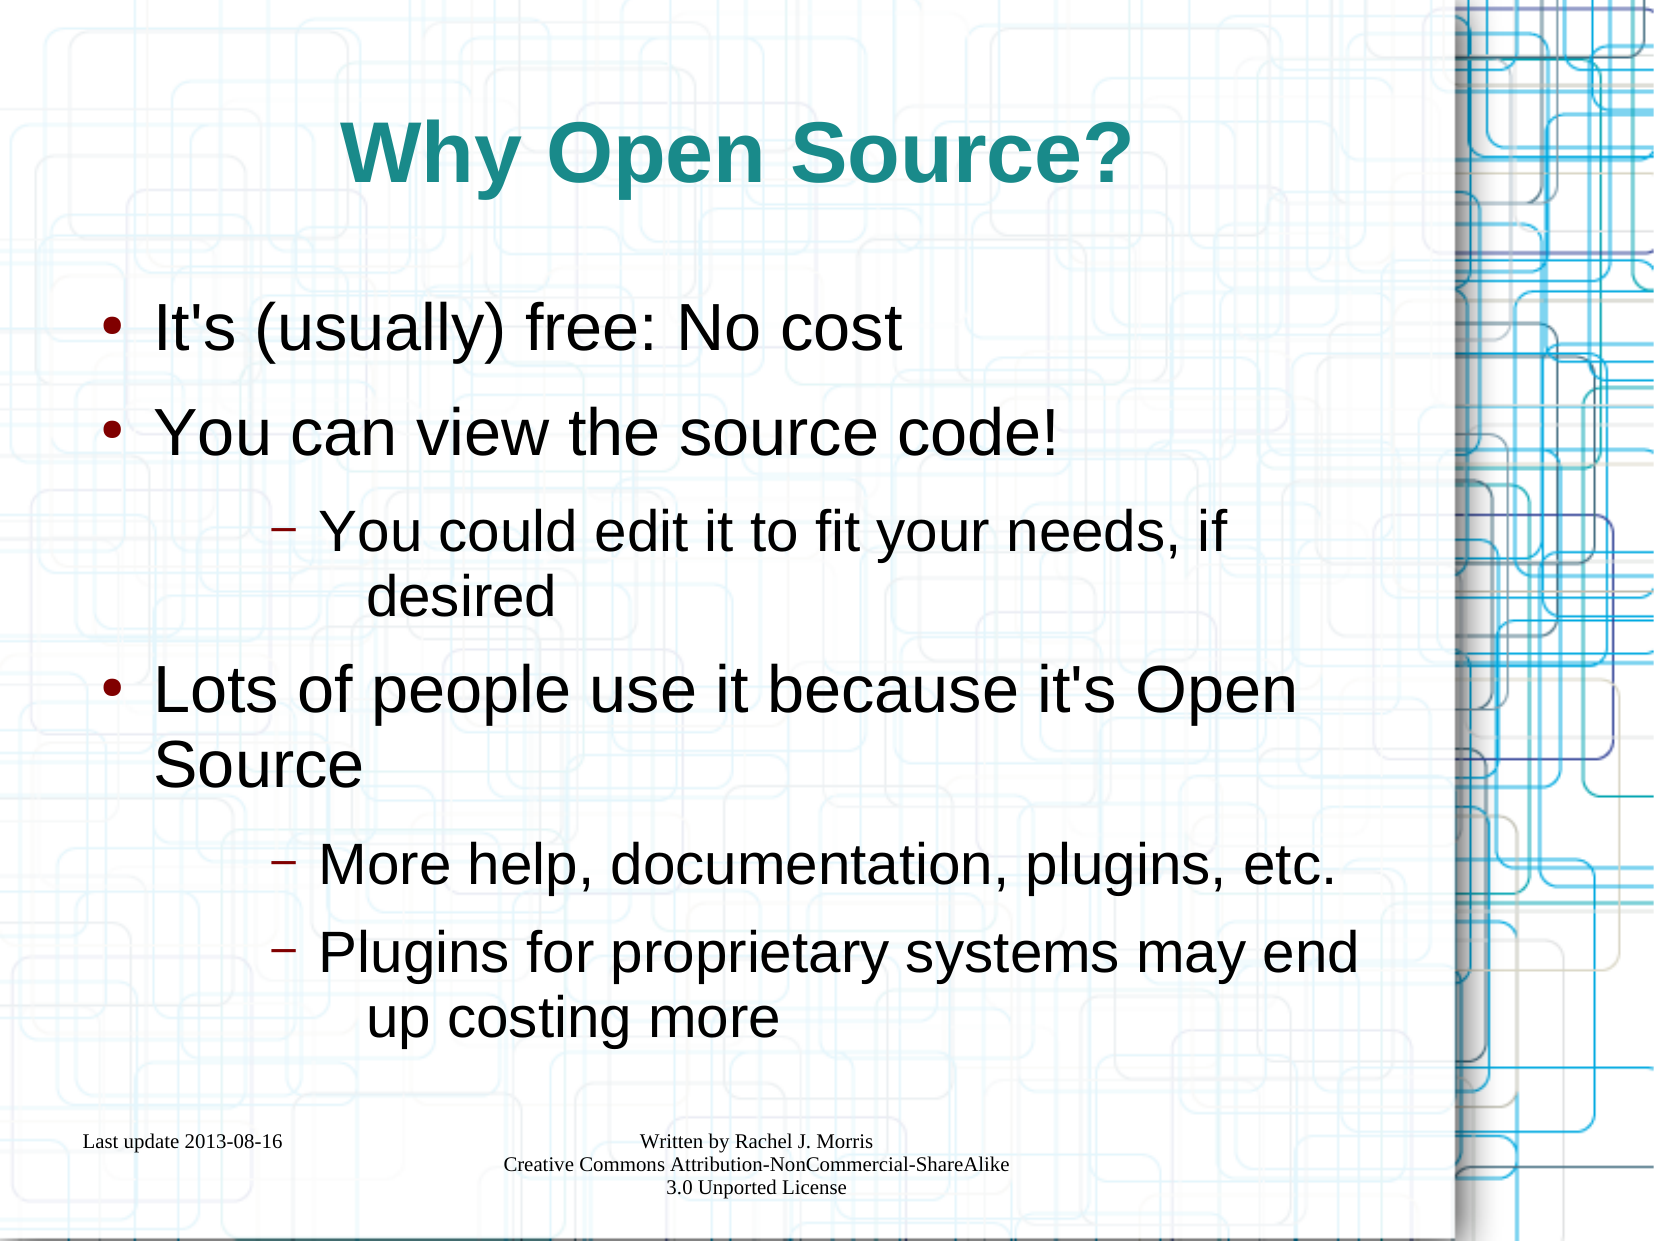

# Why Open Source?
It's (usually) free: No cost
You can view the source code!
You could edit it to fit your needs, if desired
Lots of people use it because it's Open Source
More help, documentation, plugins, etc.
Plugins for proprietary systems may end up costing more